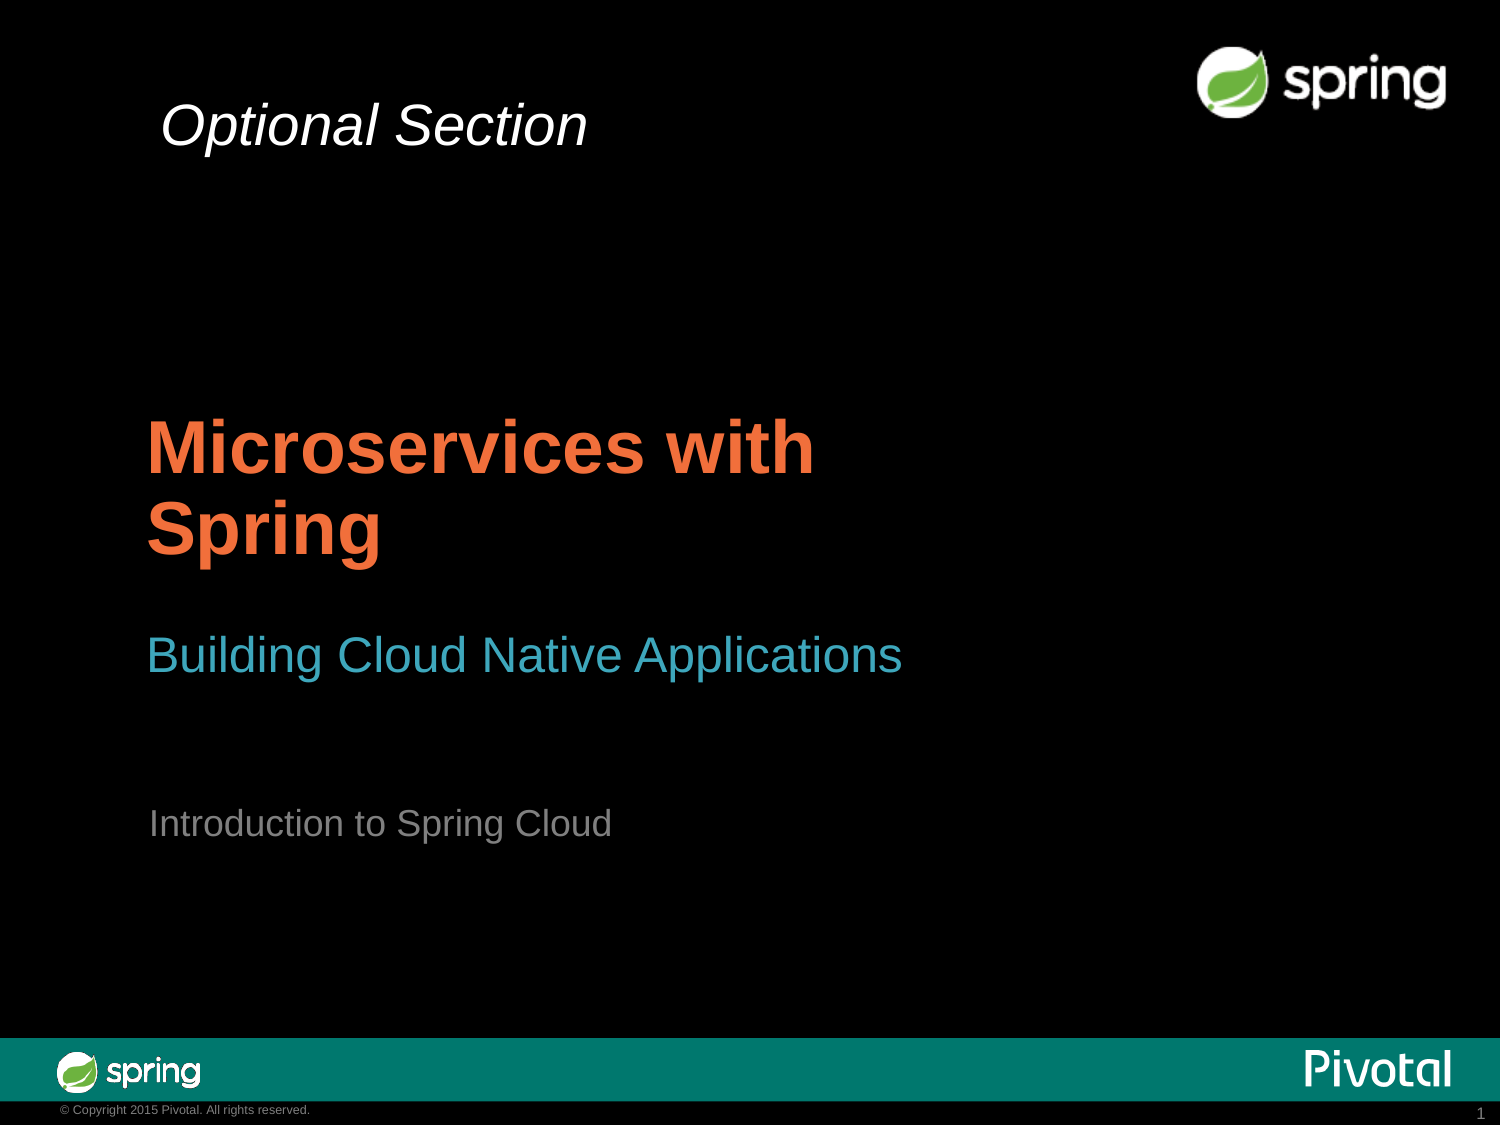

Optional Section
# Microservices with Spring
Building Cloud Native Applications
Introduction to Spring Cloud